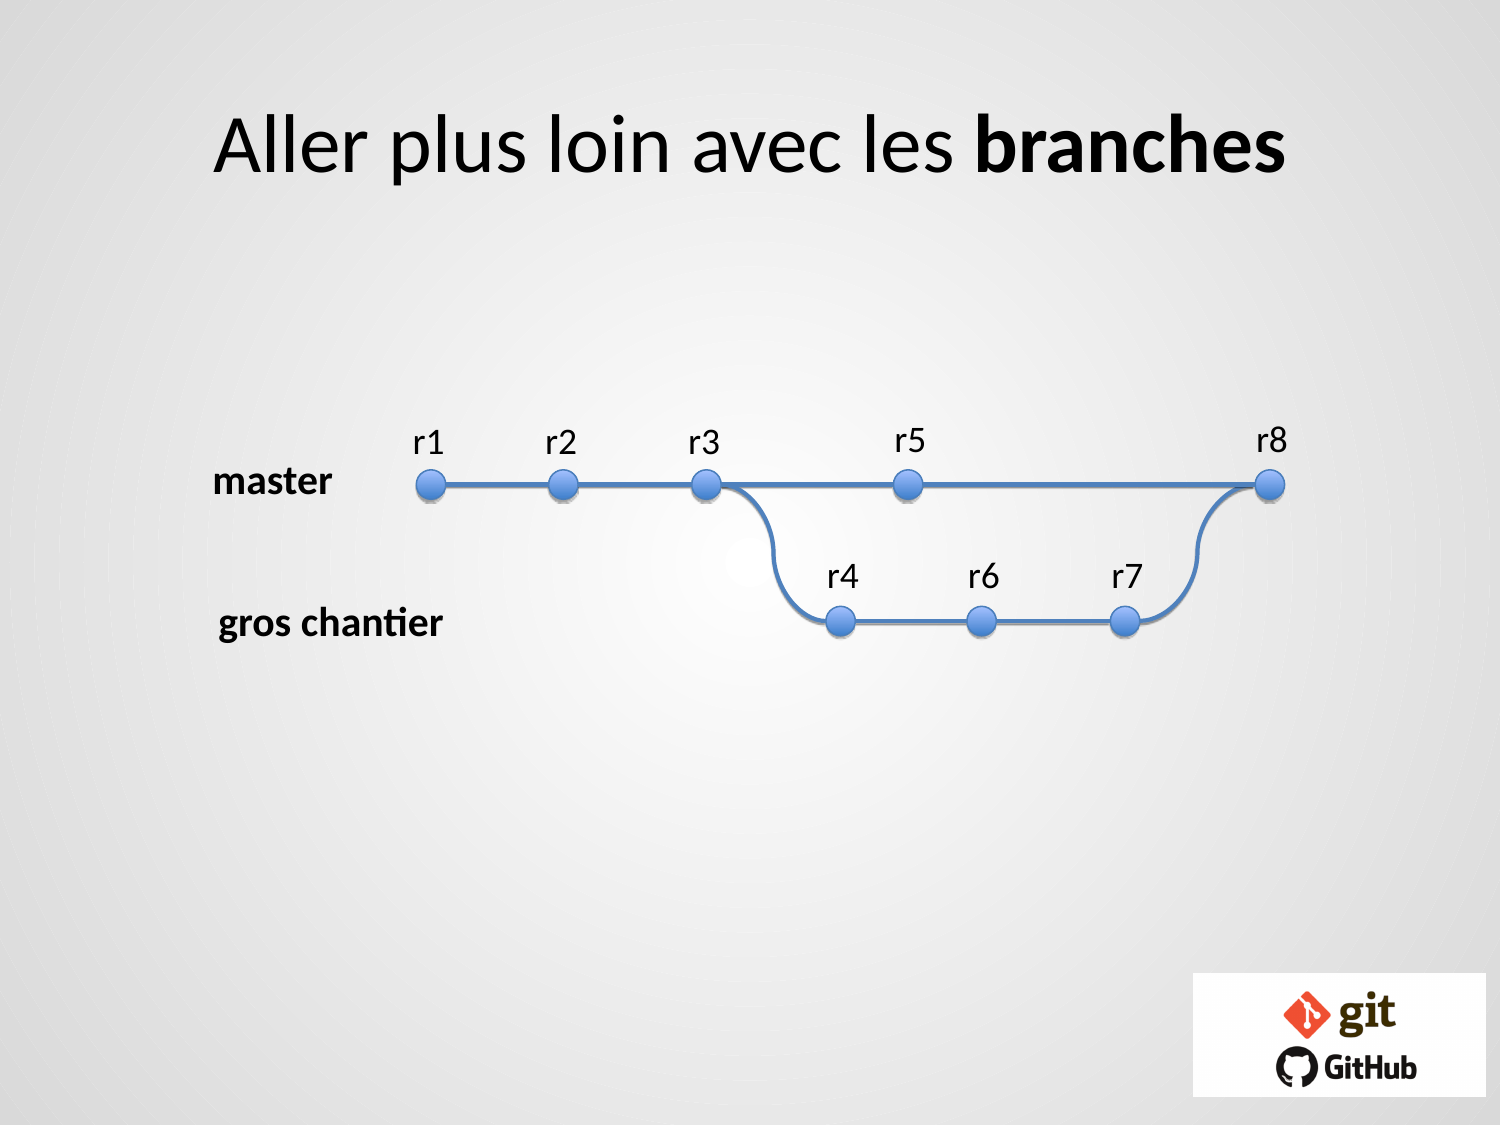

# Aller plus loin avec les branches
r5
r8
r1
r2
r3
master
r4
r6
r7
gros chantier